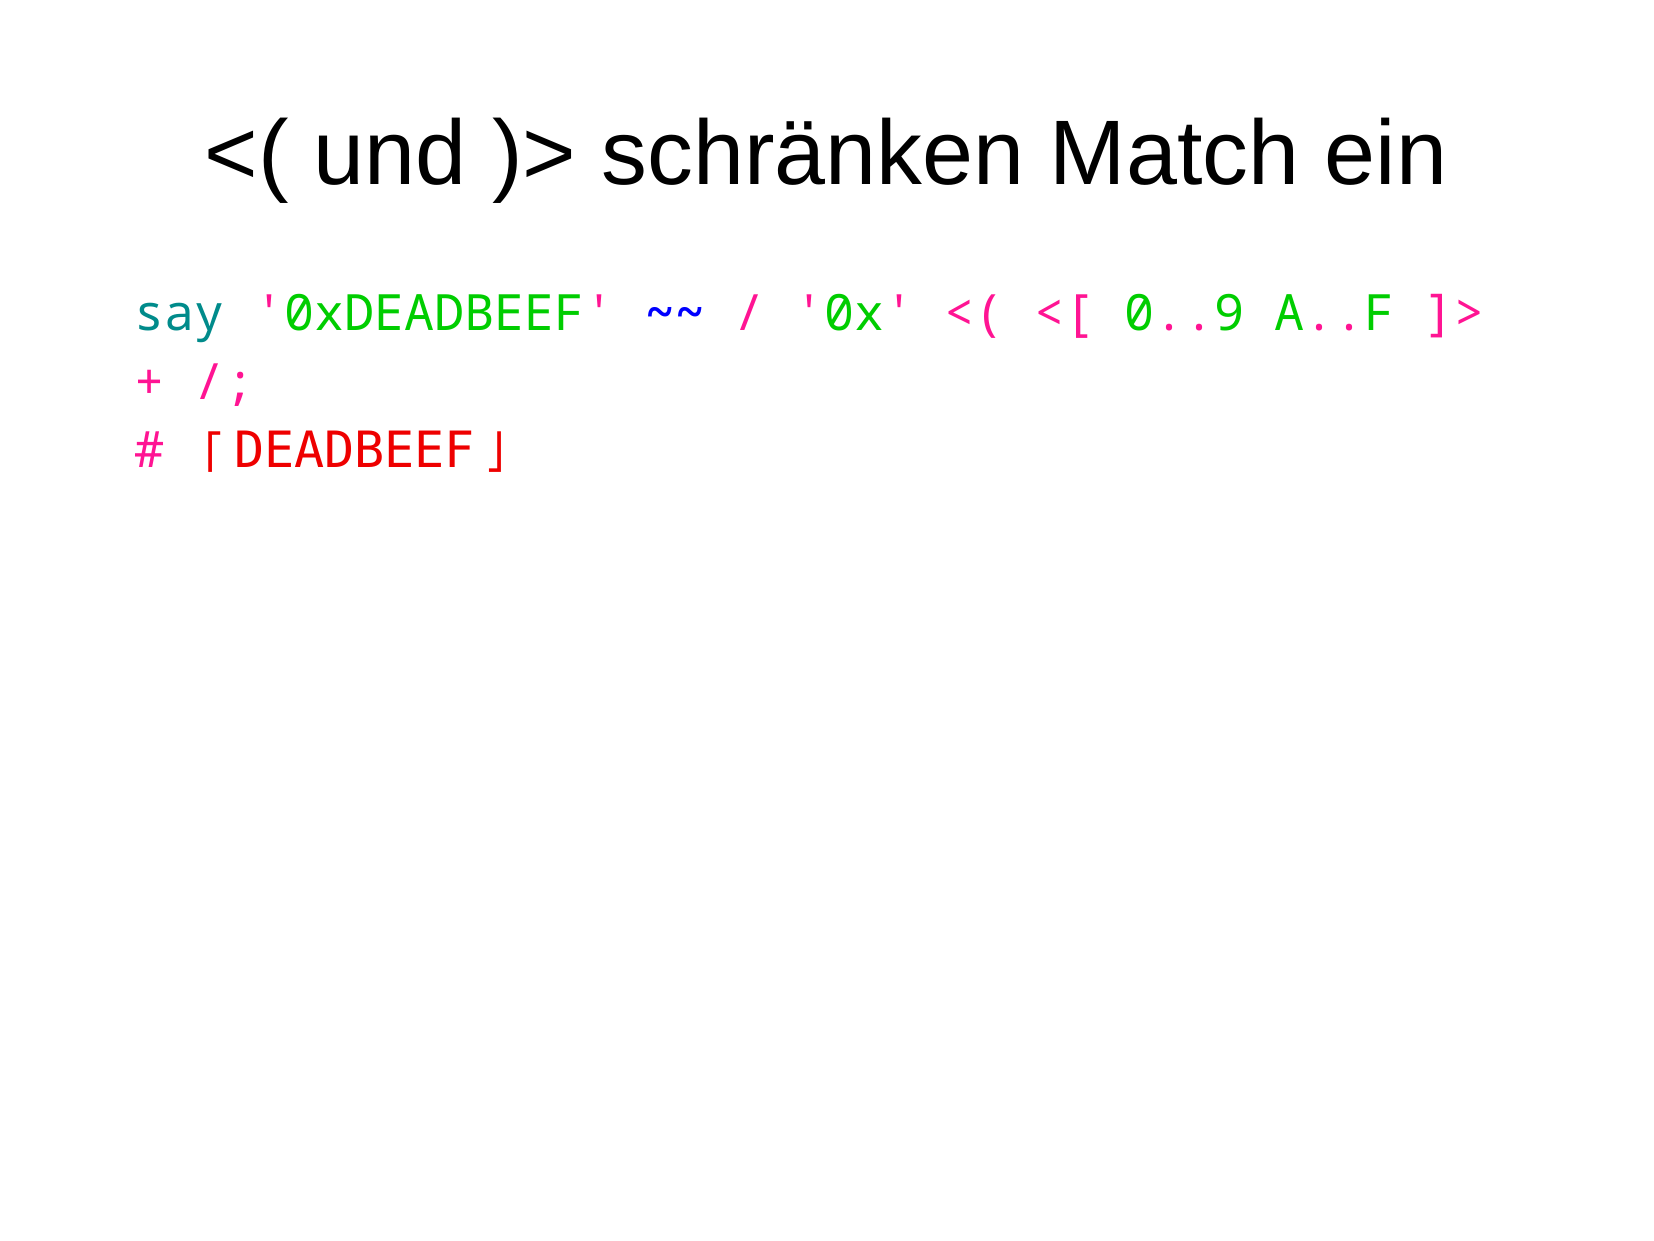

# <( und )> schränken Match ein
say '0xDEADBEEF' ~~ / '0x' <( <[ 0..9 A..F ]> + /;
# ｢DEADBEEF｣